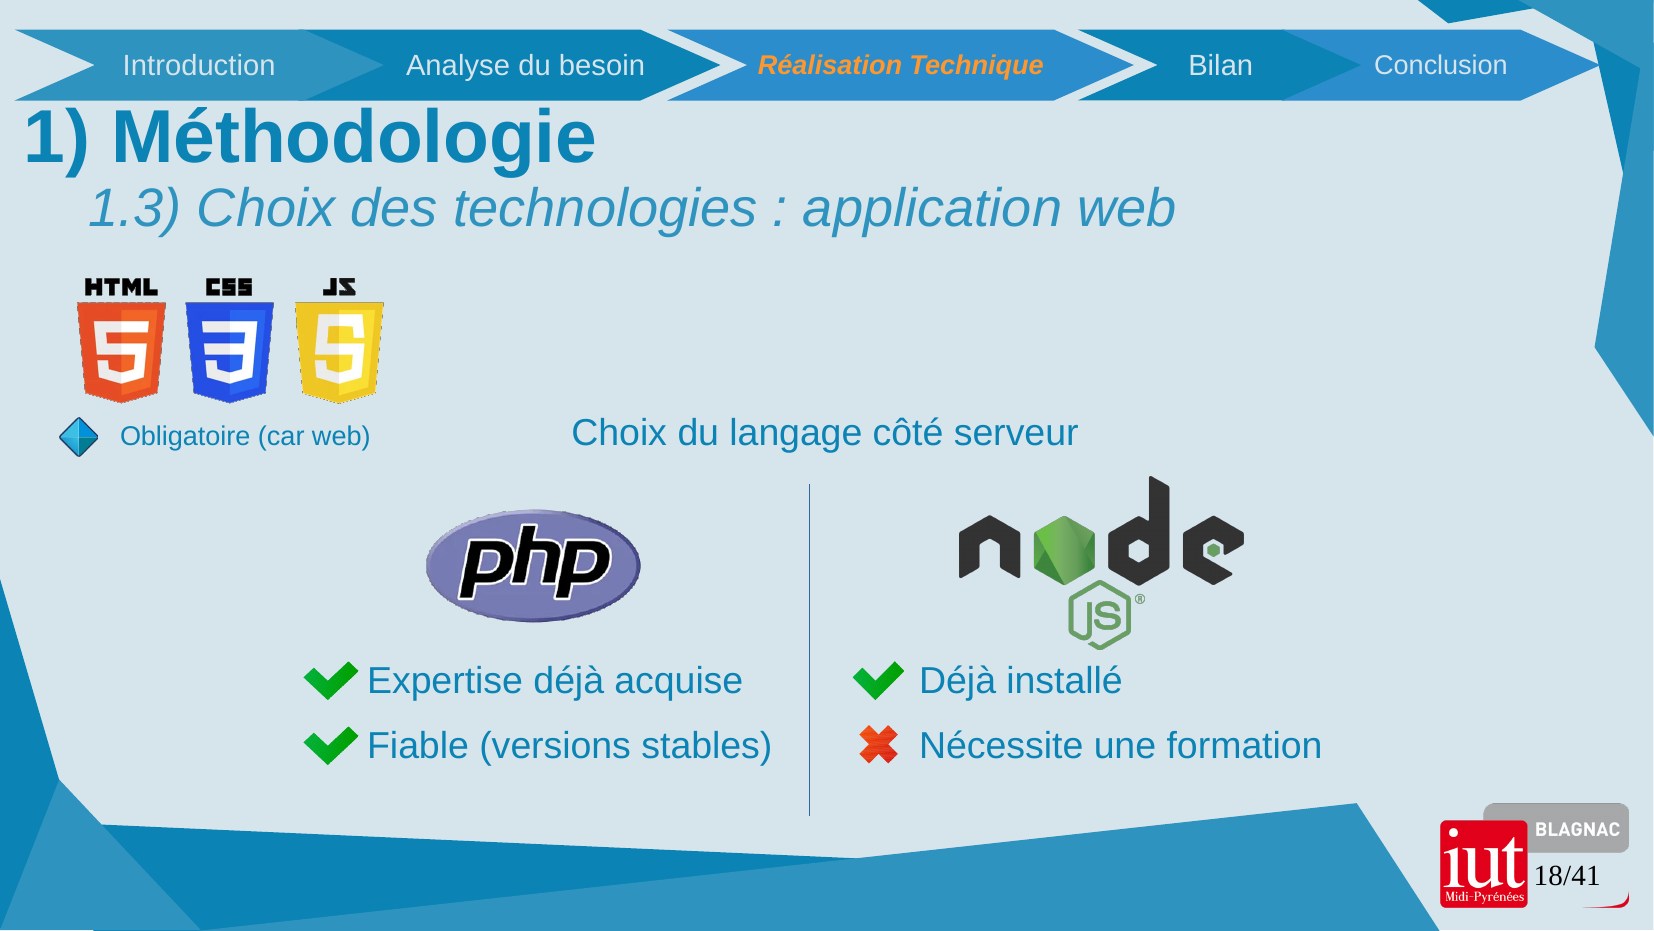

Bilan
Introduction
 Analyse du besoin
Réalisation Technique
Conclusion
# 1) Méthodologie
1.3) Choix des technologies : application web
Obligatoire (car web)
Choix du langage côté serveur
Déjà installé
Nécessite une formation
Expertise déjà acquise
Fiable (versions stables)
18